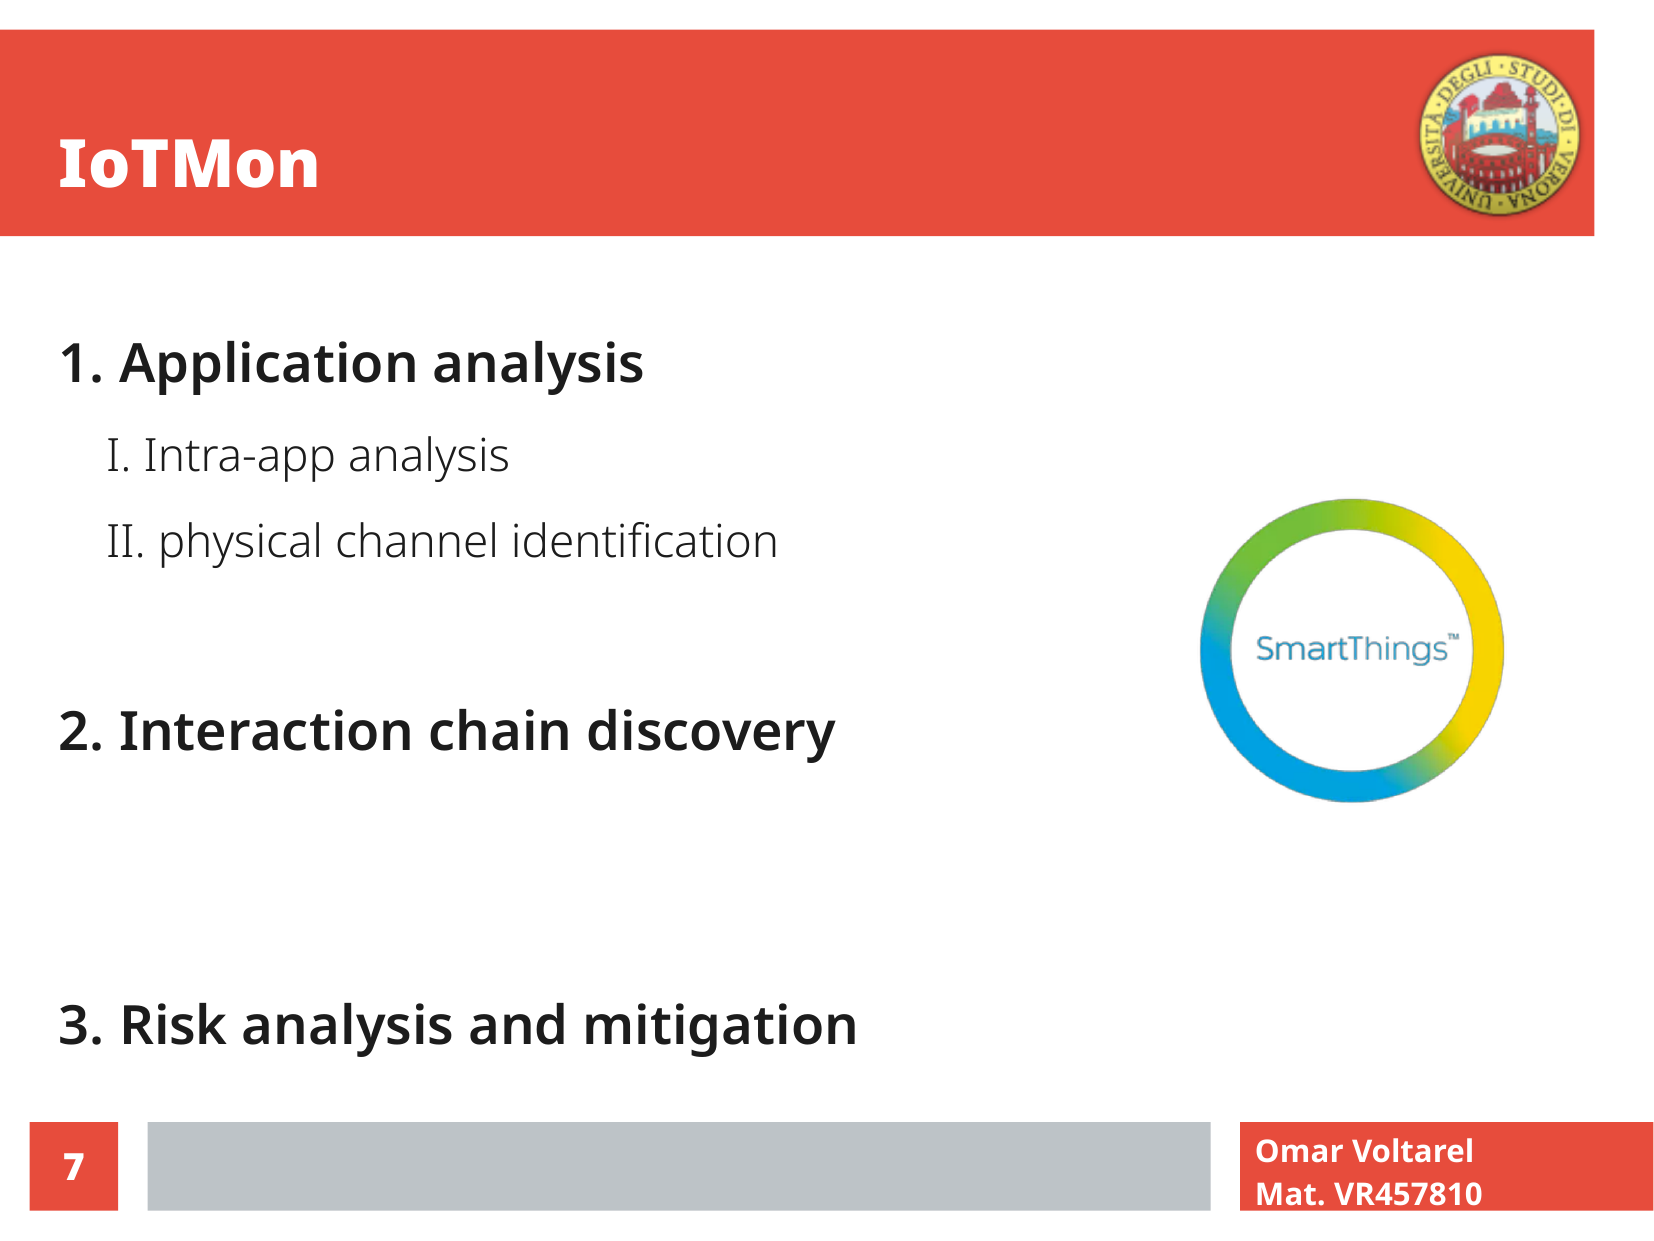

# IoTMon
1. Application analysis
I. Intra-app analysis
II. physical channel identification
2. Interaction chain discovery
3. Risk analysis and mitigation
7
Omar Voltarel
Mat. VR457810